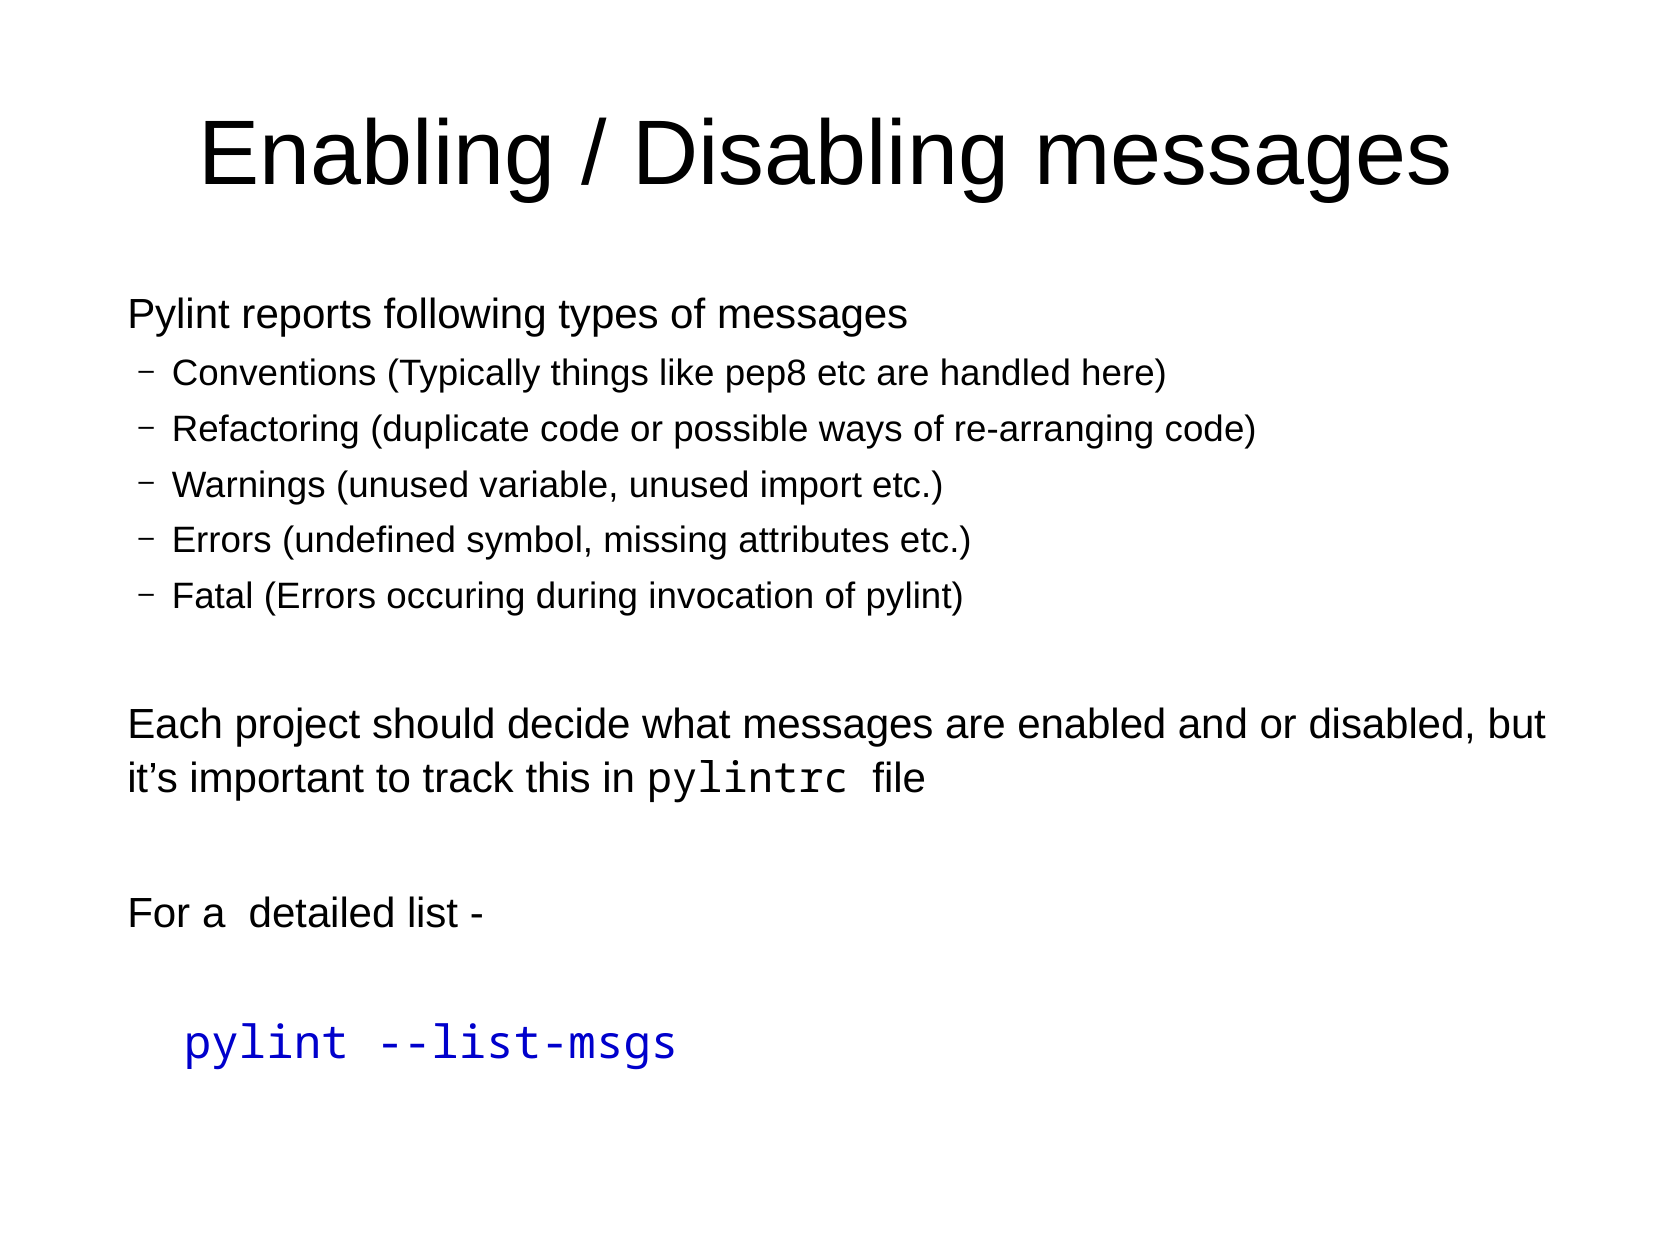

# Enabling / Disabling messages
Pylint reports following types of messages
Conventions (Typically things like pep8 etc are handled here)
Refactoring (duplicate code or possible ways of re-arranging code)
Warnings (unused variable, unused import etc.)
Errors (undefined symbol, missing attributes etc.)
Fatal (Errors occuring during invocation of pylint)
Each project should decide what messages are enabled and or disabled, but it’s important to track this in pylintrc file
For a detailed list -
 pylint --list-msgs